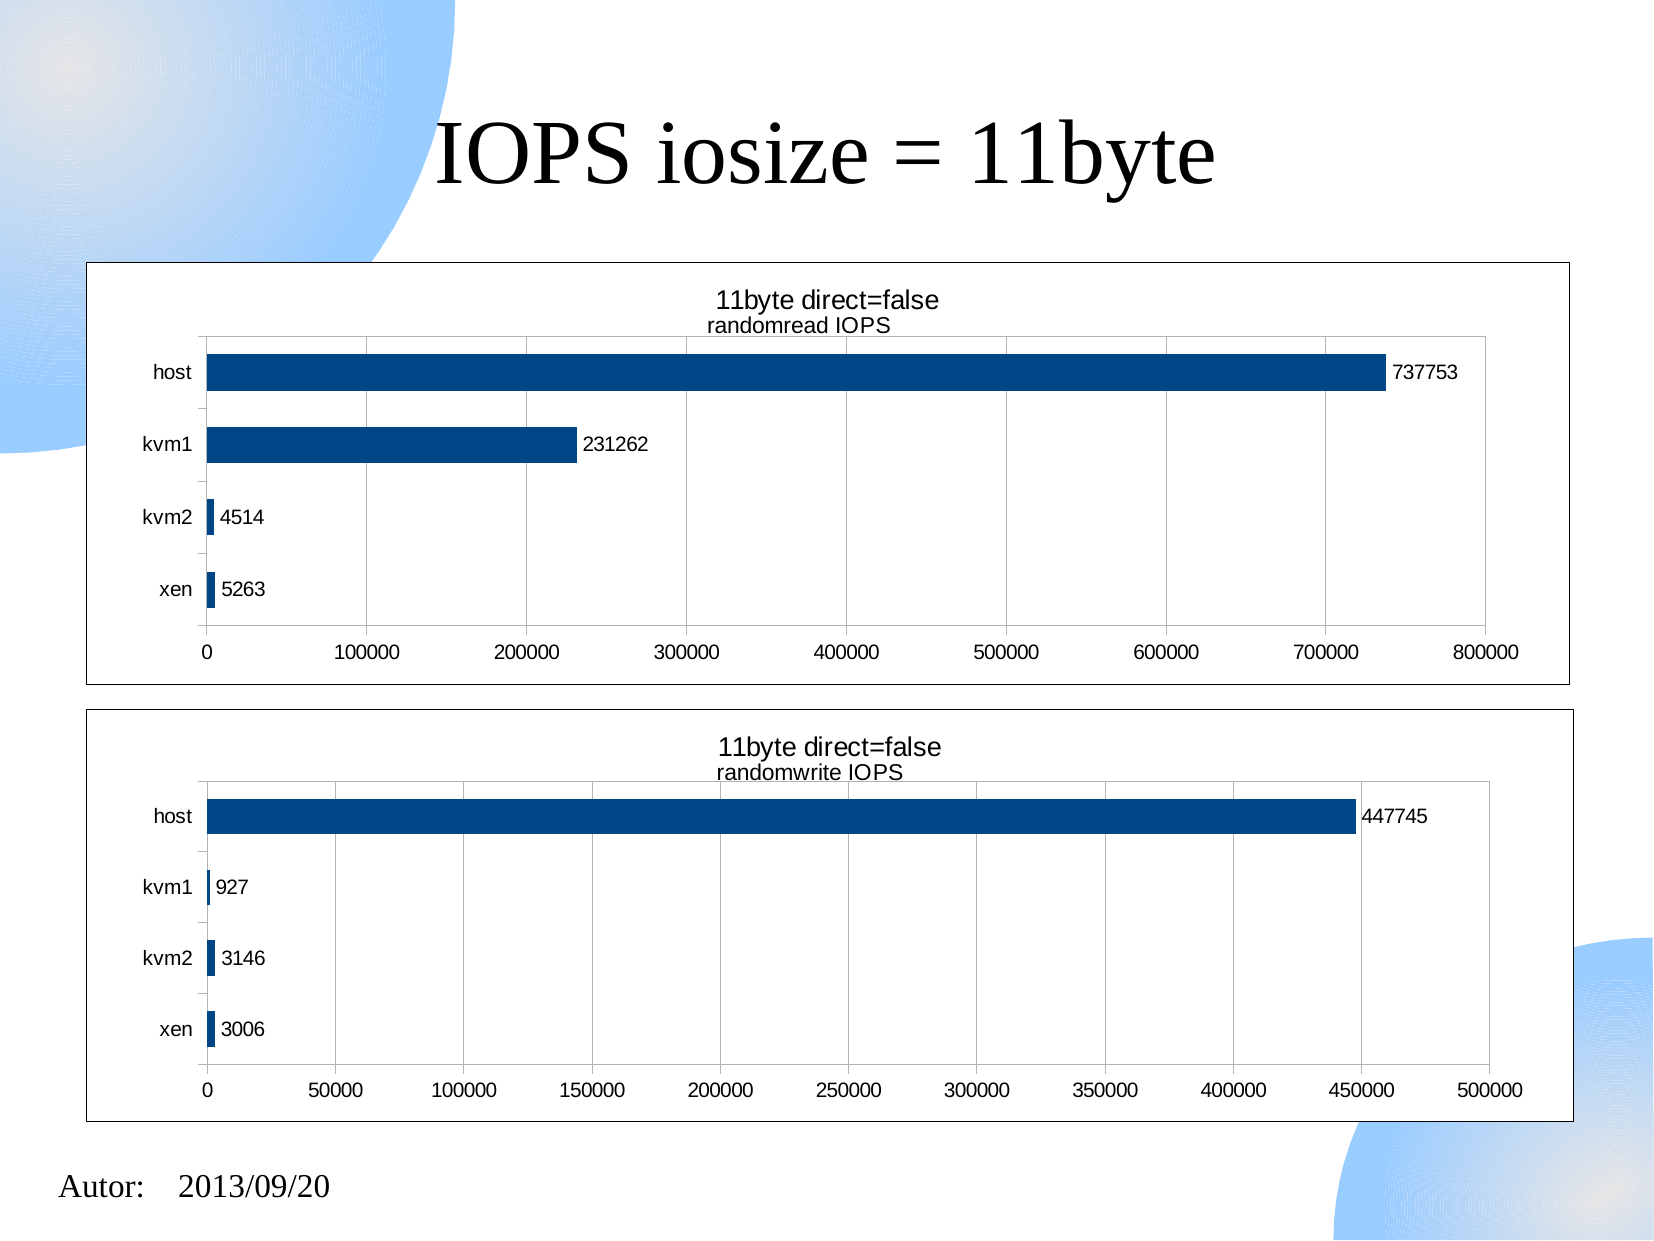

# IOPS iosize = 11byte
### Chart: 11byte direct=false
randomread IOPS
| Category | iops |
|---|---|
| xen | 5263.0 |
| kvm2 | 4514.0 |
| kvm1 | 231262.0 |
| host | 737753.0 |
### Chart: 11byte direct=false
randomwrite IOPS
| Category | iops |
|---|---|
| xen | 3006.0 |
| kvm2 | 3146.0 |
| kvm1 | 927.0 |
| host | 447745.0 |